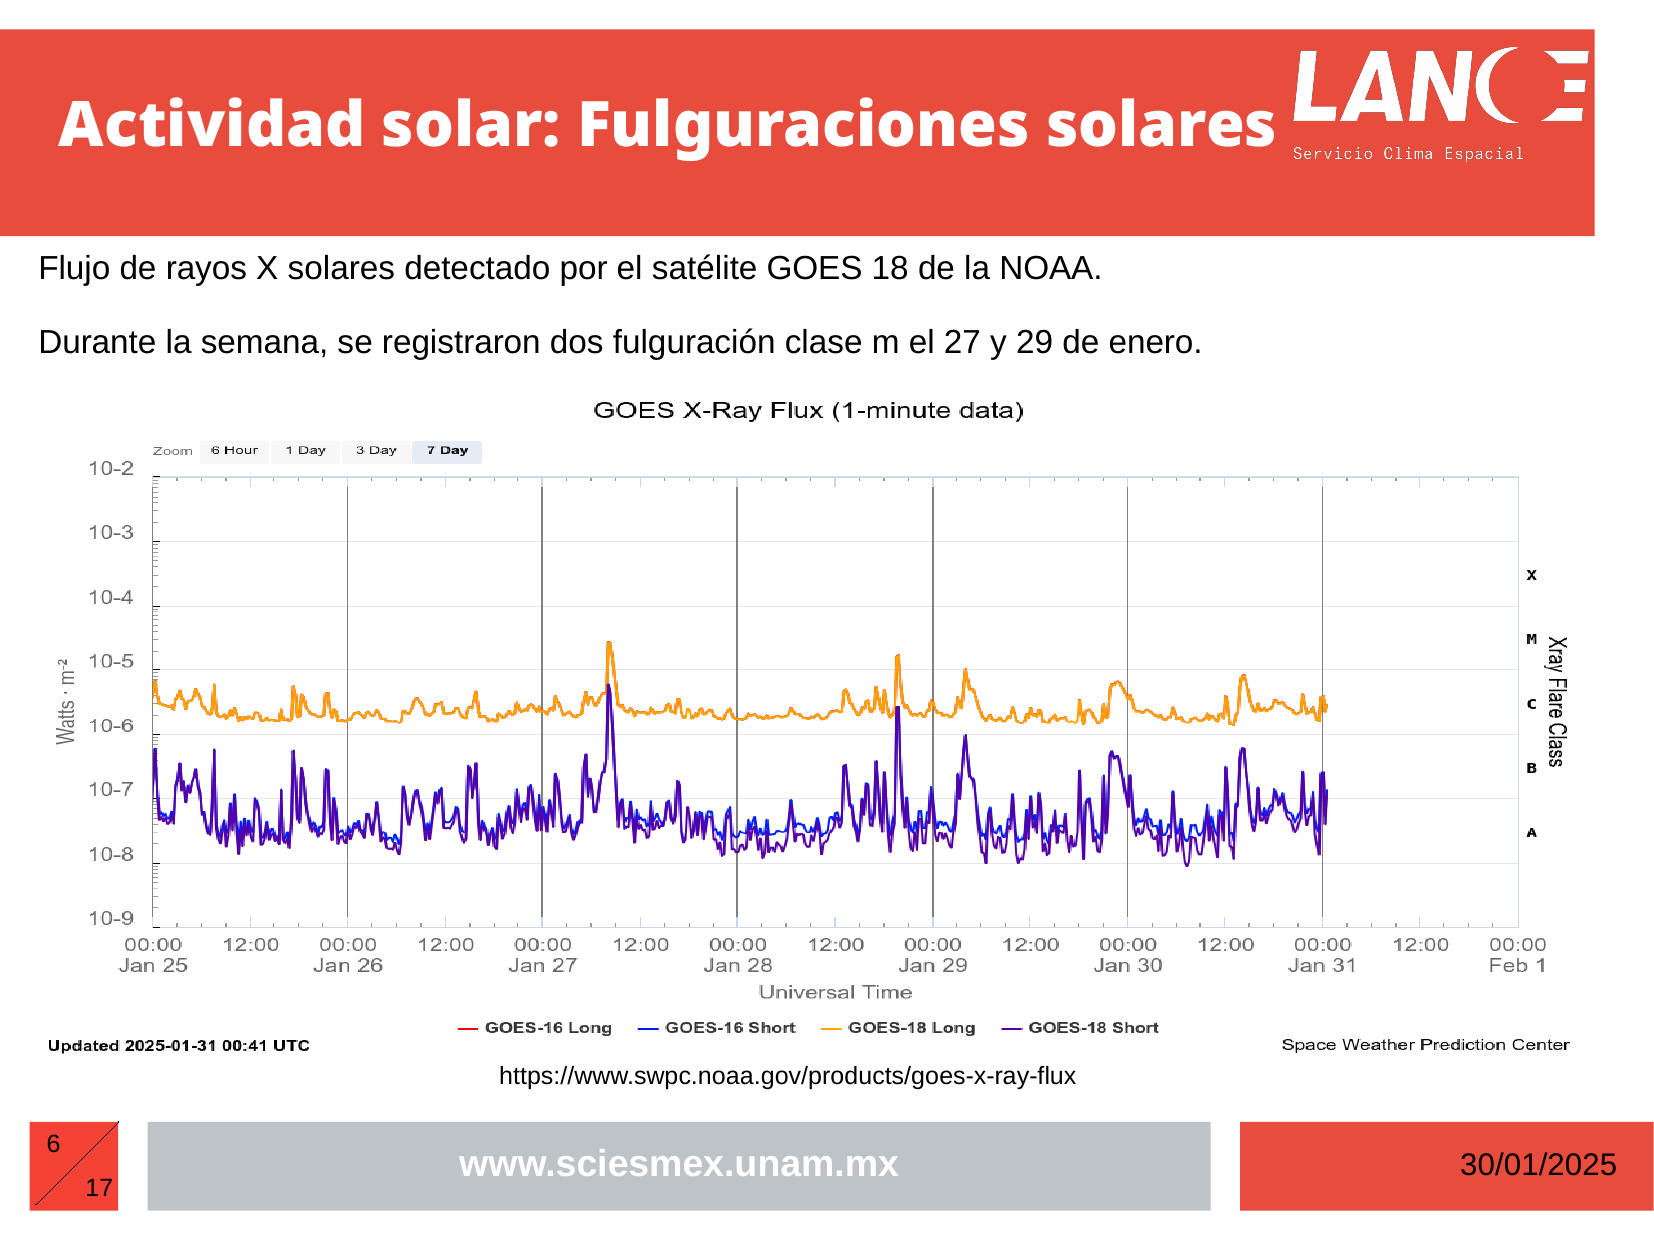

# Actividad solar: Fulguraciones solares
Flujo de rayos X solares detectado por el satélite GOES 18 de la NOAA.
Durante la semana, se registraron dos fulguración clase m el 27 y 29 de enero.
https://www.swpc.noaa.gov/products/goes-x-ray-flux
www.sciesmex.unam.mx
30/01/2025
17